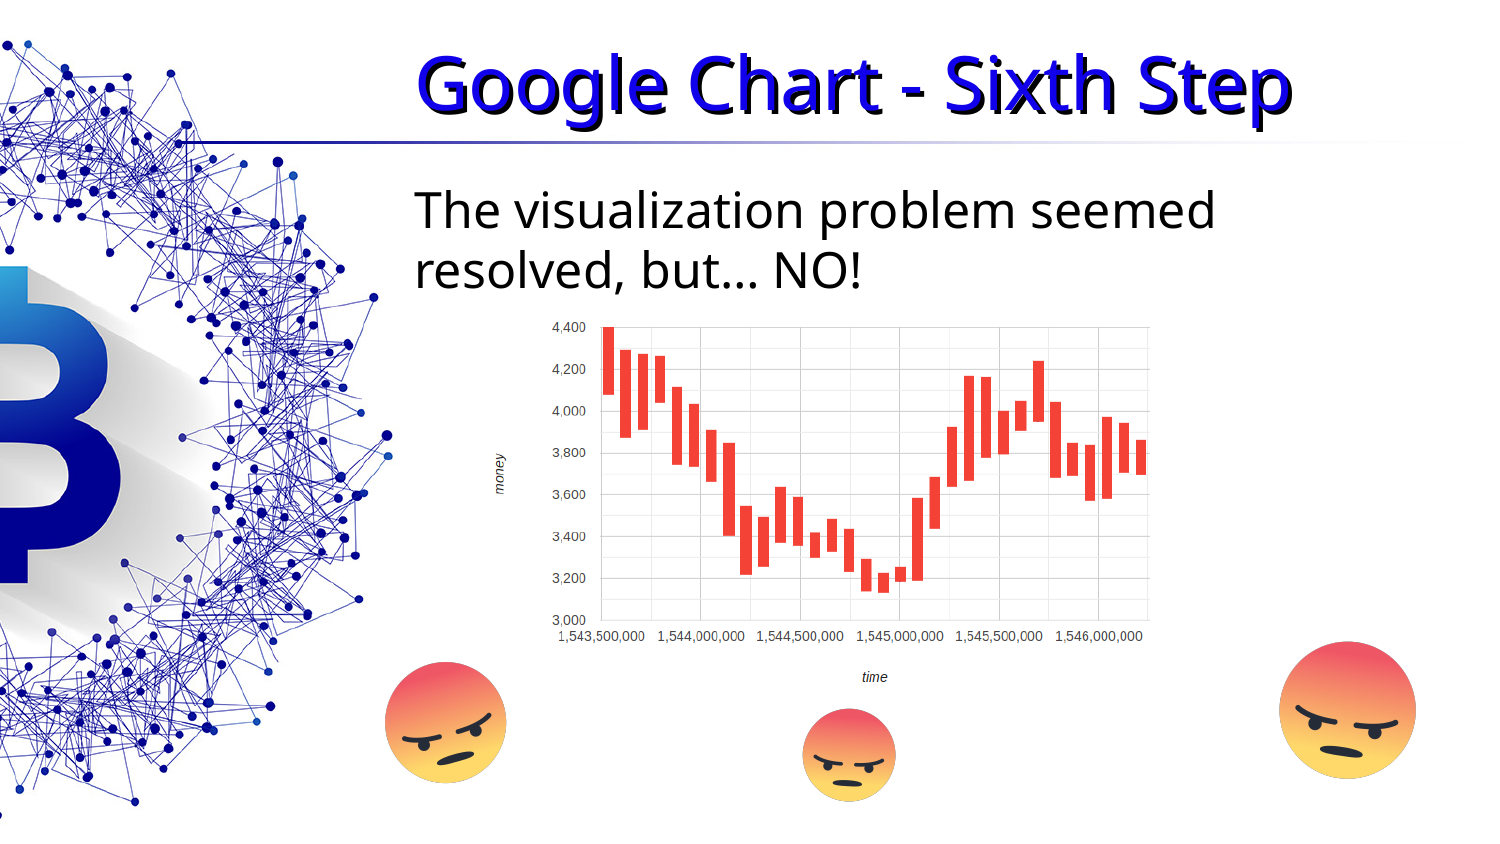

# Google Chart - Sixth Step
The visualization problem seemed resolved, but… NO!